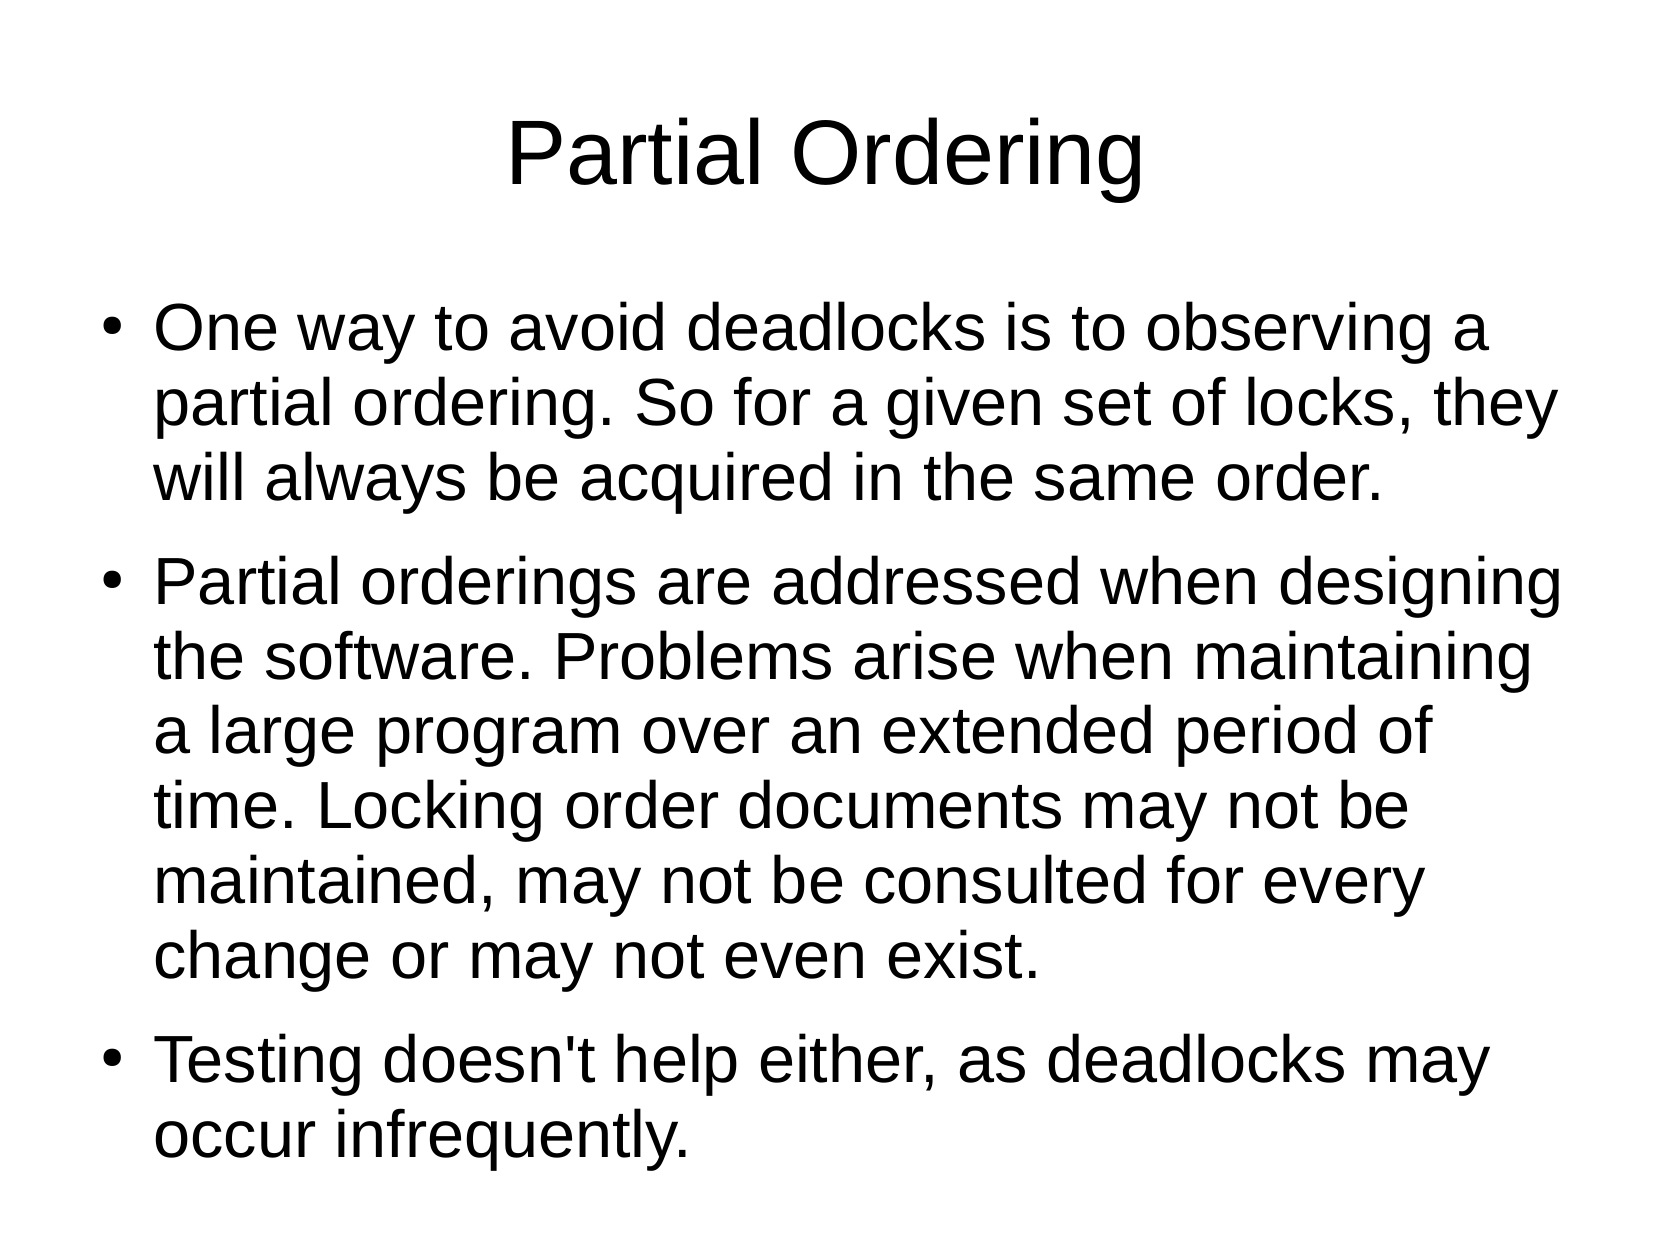

# Partial Ordering
One way to avoid deadlocks is to observing a partial ordering. So for a given set of locks, they will always be acquired in the same order.
Partial orderings are addressed when designing the software. Problems arise when maintaining a large program over an extended period of time. Locking order documents may not be maintained, may not be consulted for every change or may not even exist.
Testing doesn't help either, as deadlocks may occur infrequently.